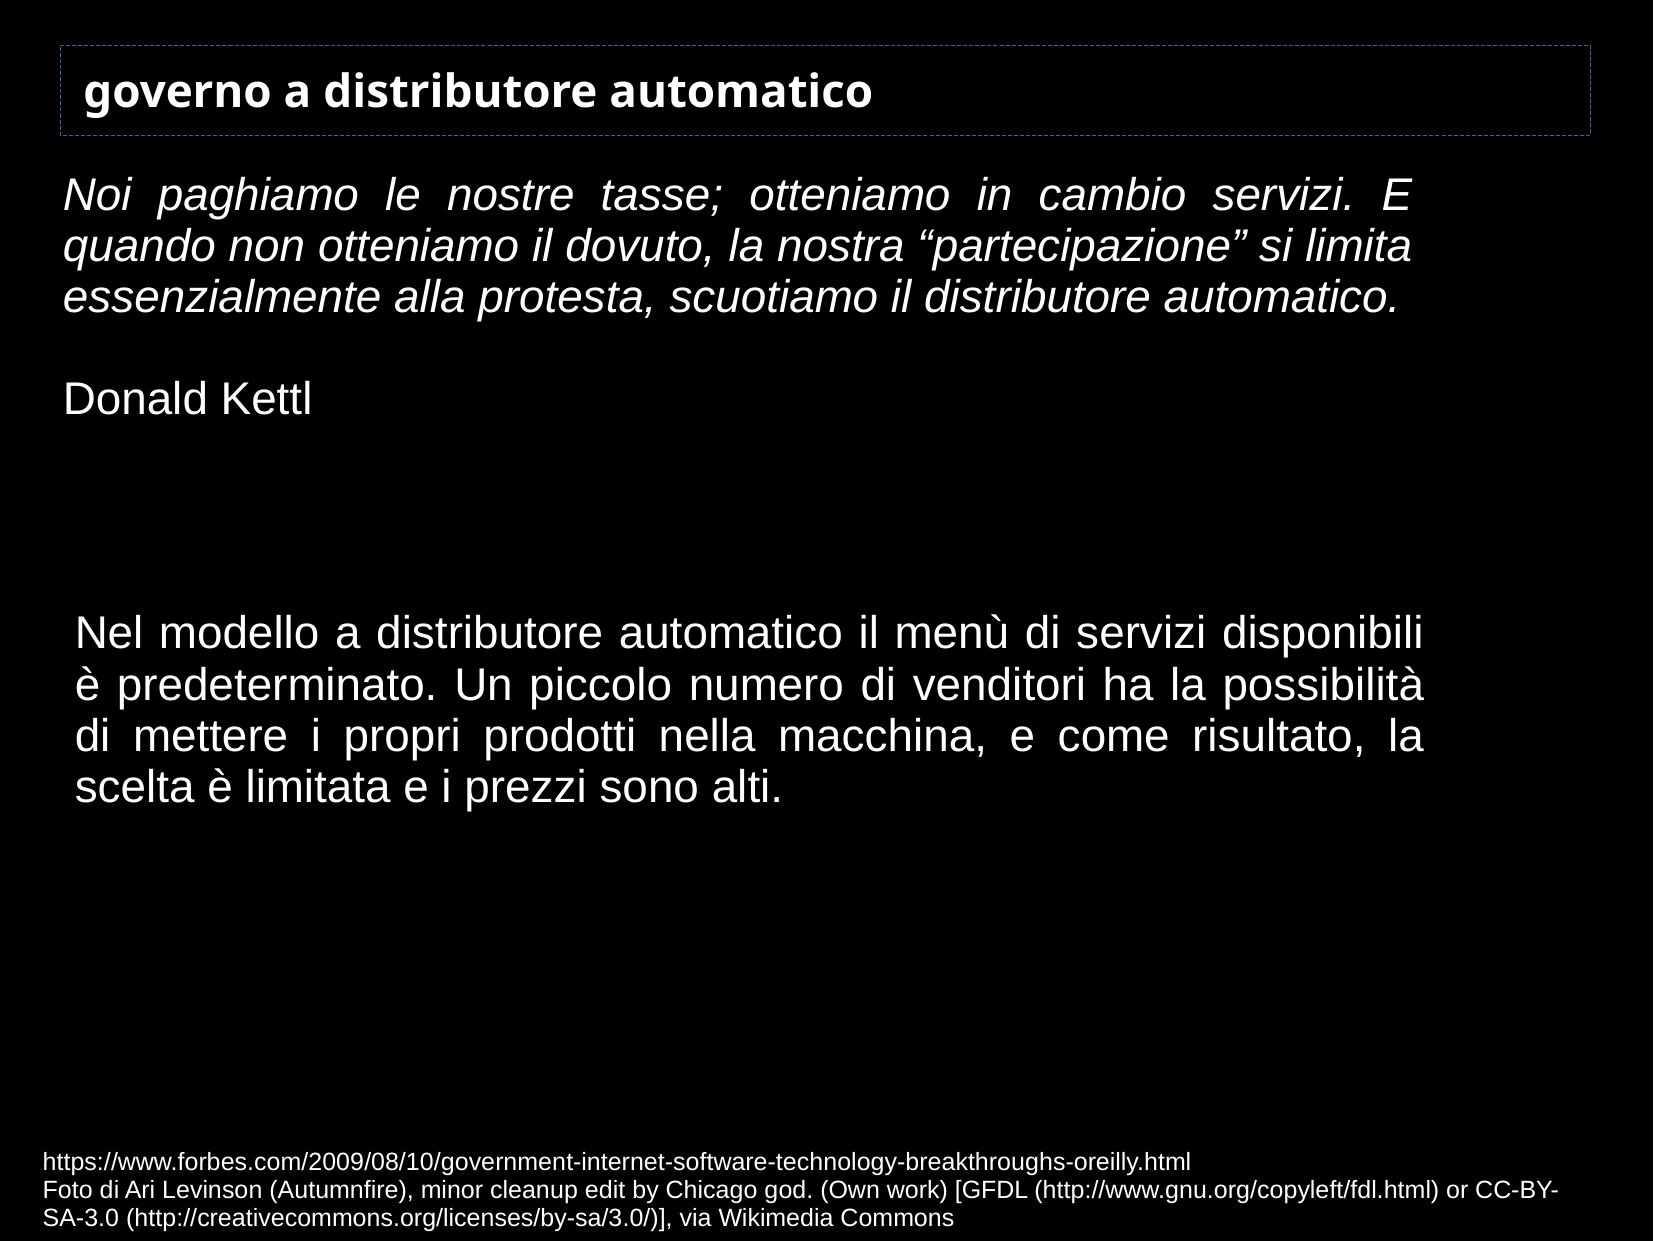

# governo a distributore automatico
Noi paghiamo le nostre tasse; otteniamo in cambio servizi. E quando non otteniamo il dovuto, la nostra “partecipazione” si limita essenzialmente alla protesta, scuotiamo il distributore automatico.
Donald Kettl
Nel modello a distributore automatico il menù di servizi disponibili è predeterminato. Un piccolo numero di venditori ha la possibilità di mettere i propri prodotti nella macchina, e come risultato, la scelta è limitata e i prezzi sono alti.
https://www.forbes.com/2009/08/10/government-internet-software-technology-breakthroughs-oreilly.html
Foto di Ari Levinson (Autumnfire), minor cleanup edit by Chicago god. (Own work) [GFDL (http://www.gnu.org/copyleft/fdl.html) or CC-BY-SA-3.0 (http://creativecommons.org/licenses/by-sa/3.0/)], via Wikimedia Commons